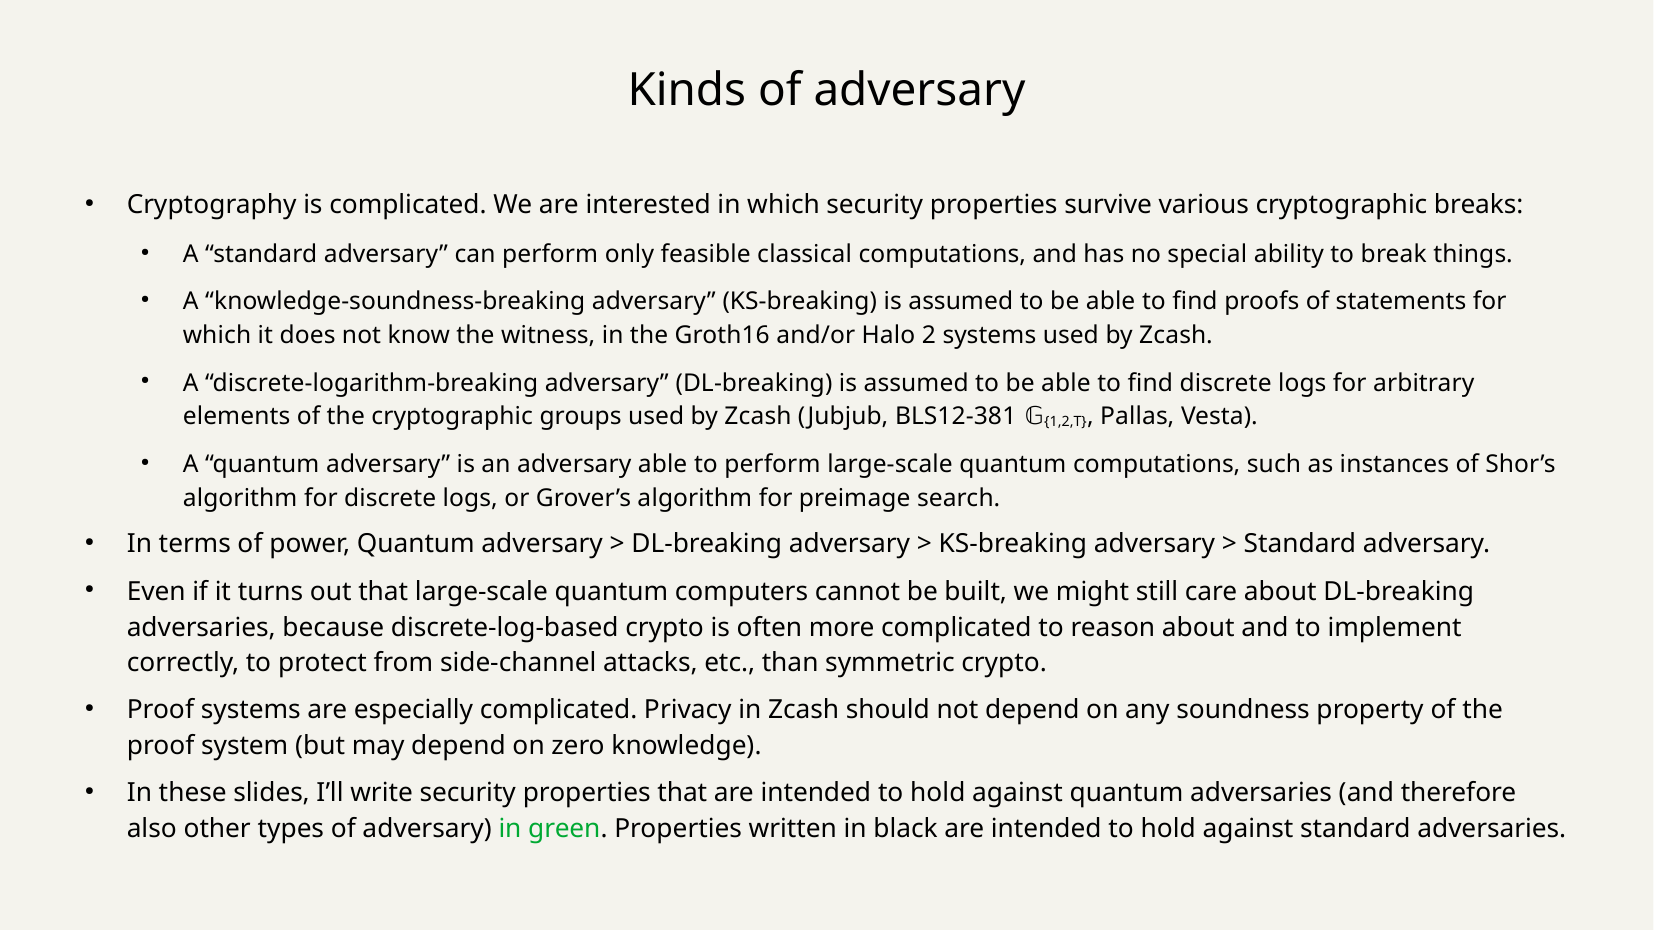

# Kinds of adversary
Cryptography is complicated. We are interested in which security properties survive various cryptographic breaks:
A “standard adversary” can perform only feasible classical computations, and has no special ability to break things.
A “knowledge-soundness-breaking adversary” (KS-breaking) is assumed to be able to find proofs of statements for which it does not know the witness, in the Groth16 and/or Halo 2 systems used by Zcash.
A “discrete-logarithm-breaking adversary” (DL-breaking) is assumed to be able to find discrete logs for arbitrary elements of the cryptographic groups used by Zcash (Jubjub, BLS12-381 𝔾{1,2,T}, Pallas, Vesta).
A “quantum adversary” is an adversary able to perform large-scale quantum computations, such as instances of Shor’s algorithm for discrete logs, or Grover’s algorithm for preimage search.
In terms of power, Quantum adversary > DL-breaking adversary > KS-breaking adversary > Standard adversary.
Even if it turns out that large-scale quantum computers cannot be built, we might still care about DL-breaking adversaries, because discrete-log-based crypto is often more complicated to reason about and to implement correctly, to protect from side-channel attacks, etc., than symmetric crypto.
Proof systems are especially complicated. Privacy in Zcash should not depend on any soundness property of the proof system (but may depend on zero knowledge).
In these slides, I’ll write security properties that are intended to hold against quantum adversaries (and therefore also other types of adversary) in green. Properties written in black are intended to hold against standard adversaries.